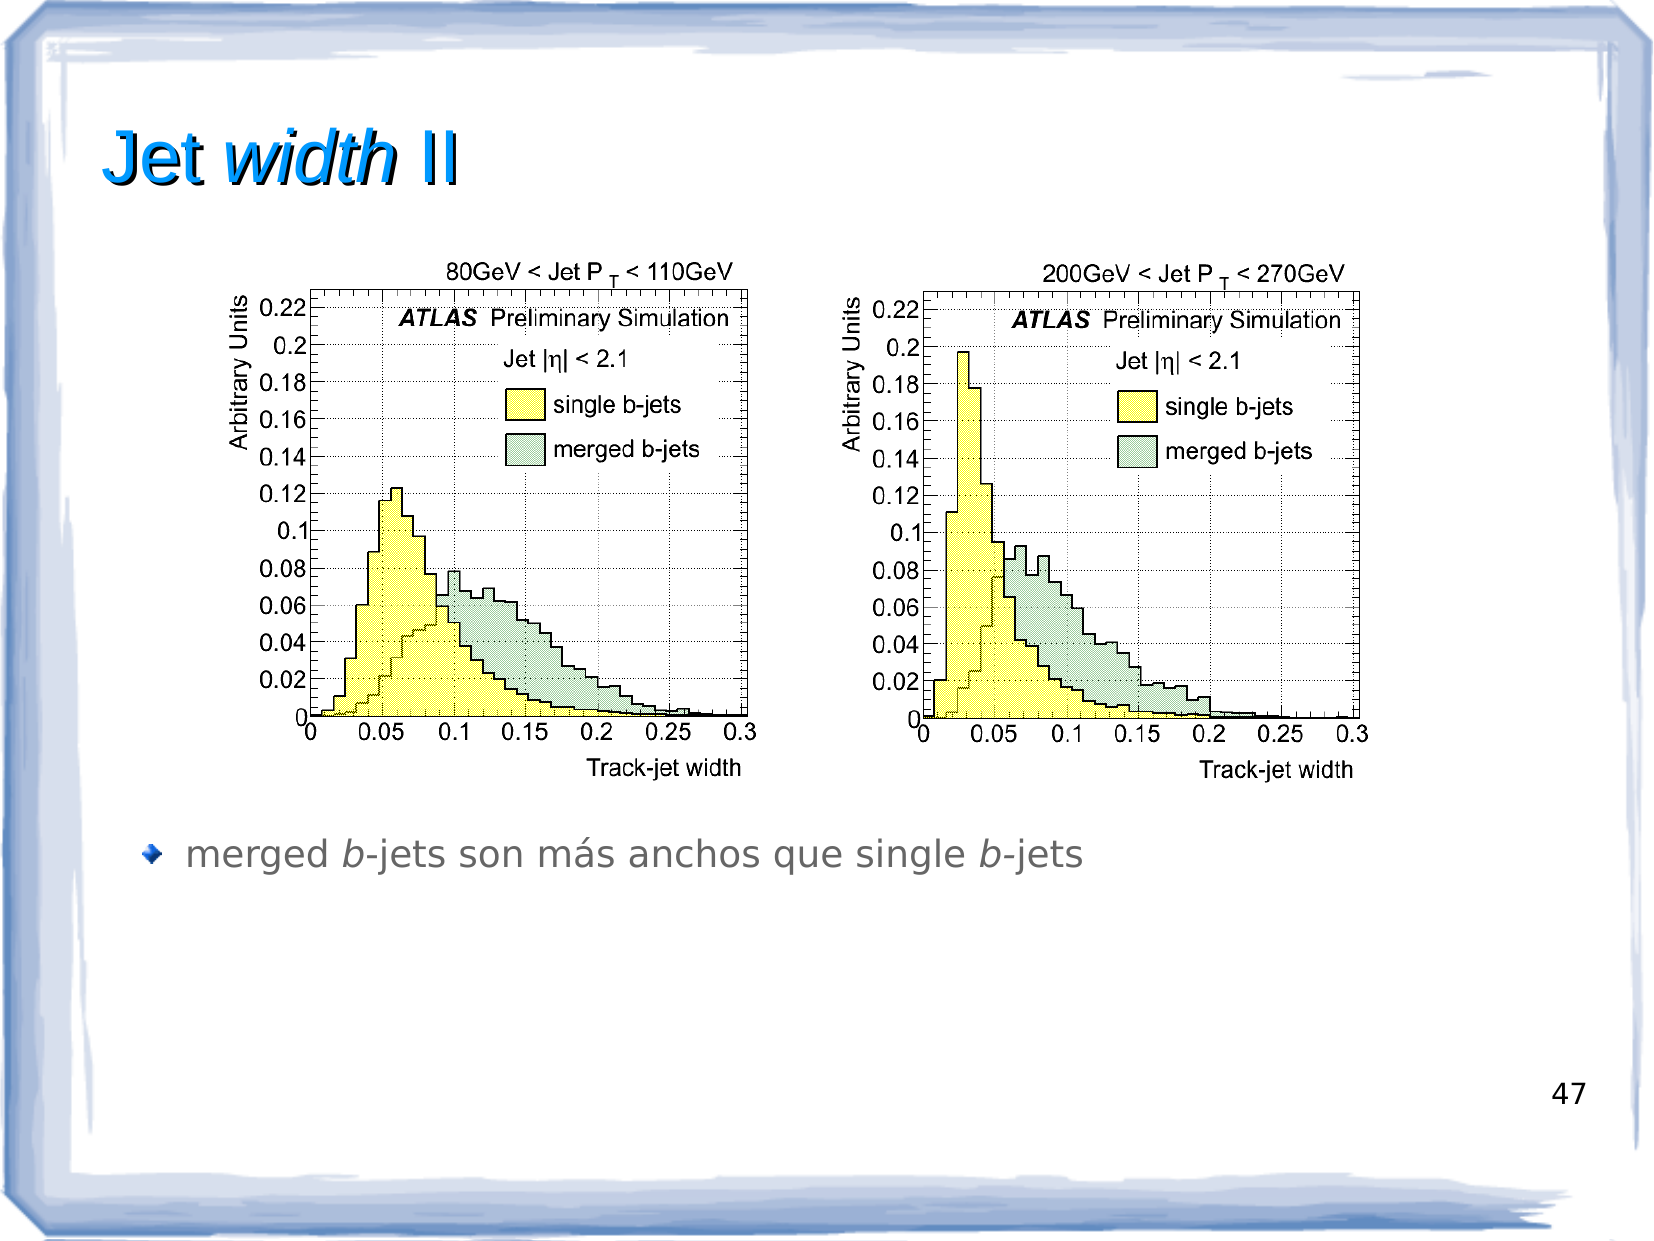

# Jet width II
 merged b-jets son más anchos que single b-jets
47